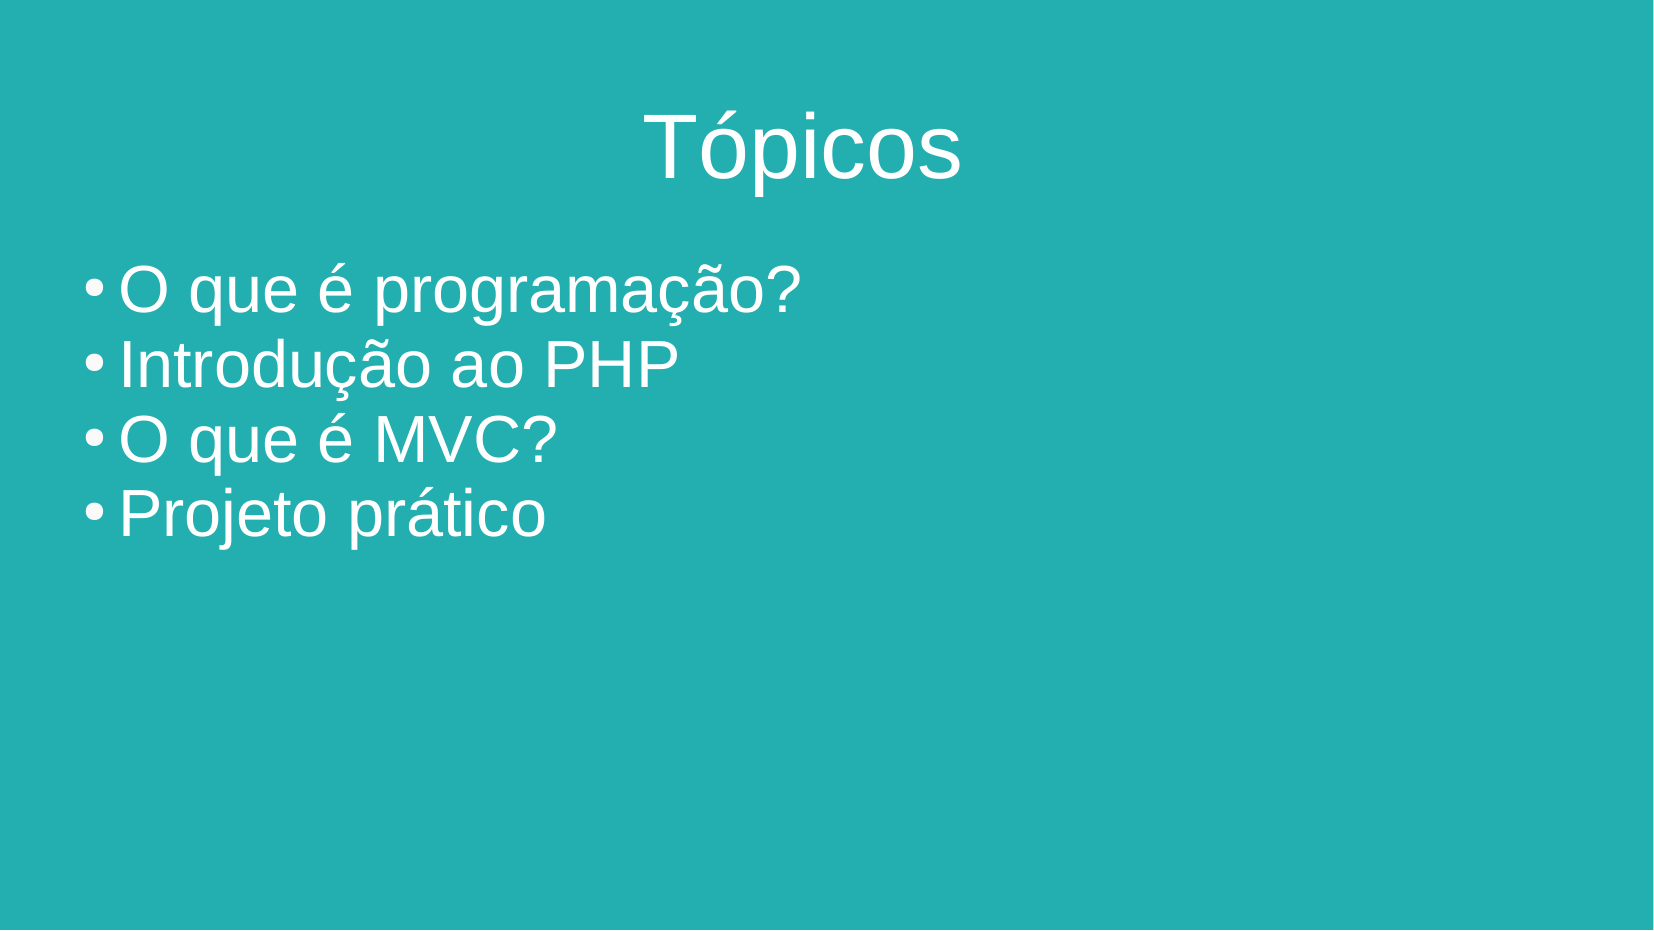

Tópicos
# O que é programação?
Introdução ao PHP
O que é MVC?
Projeto prático